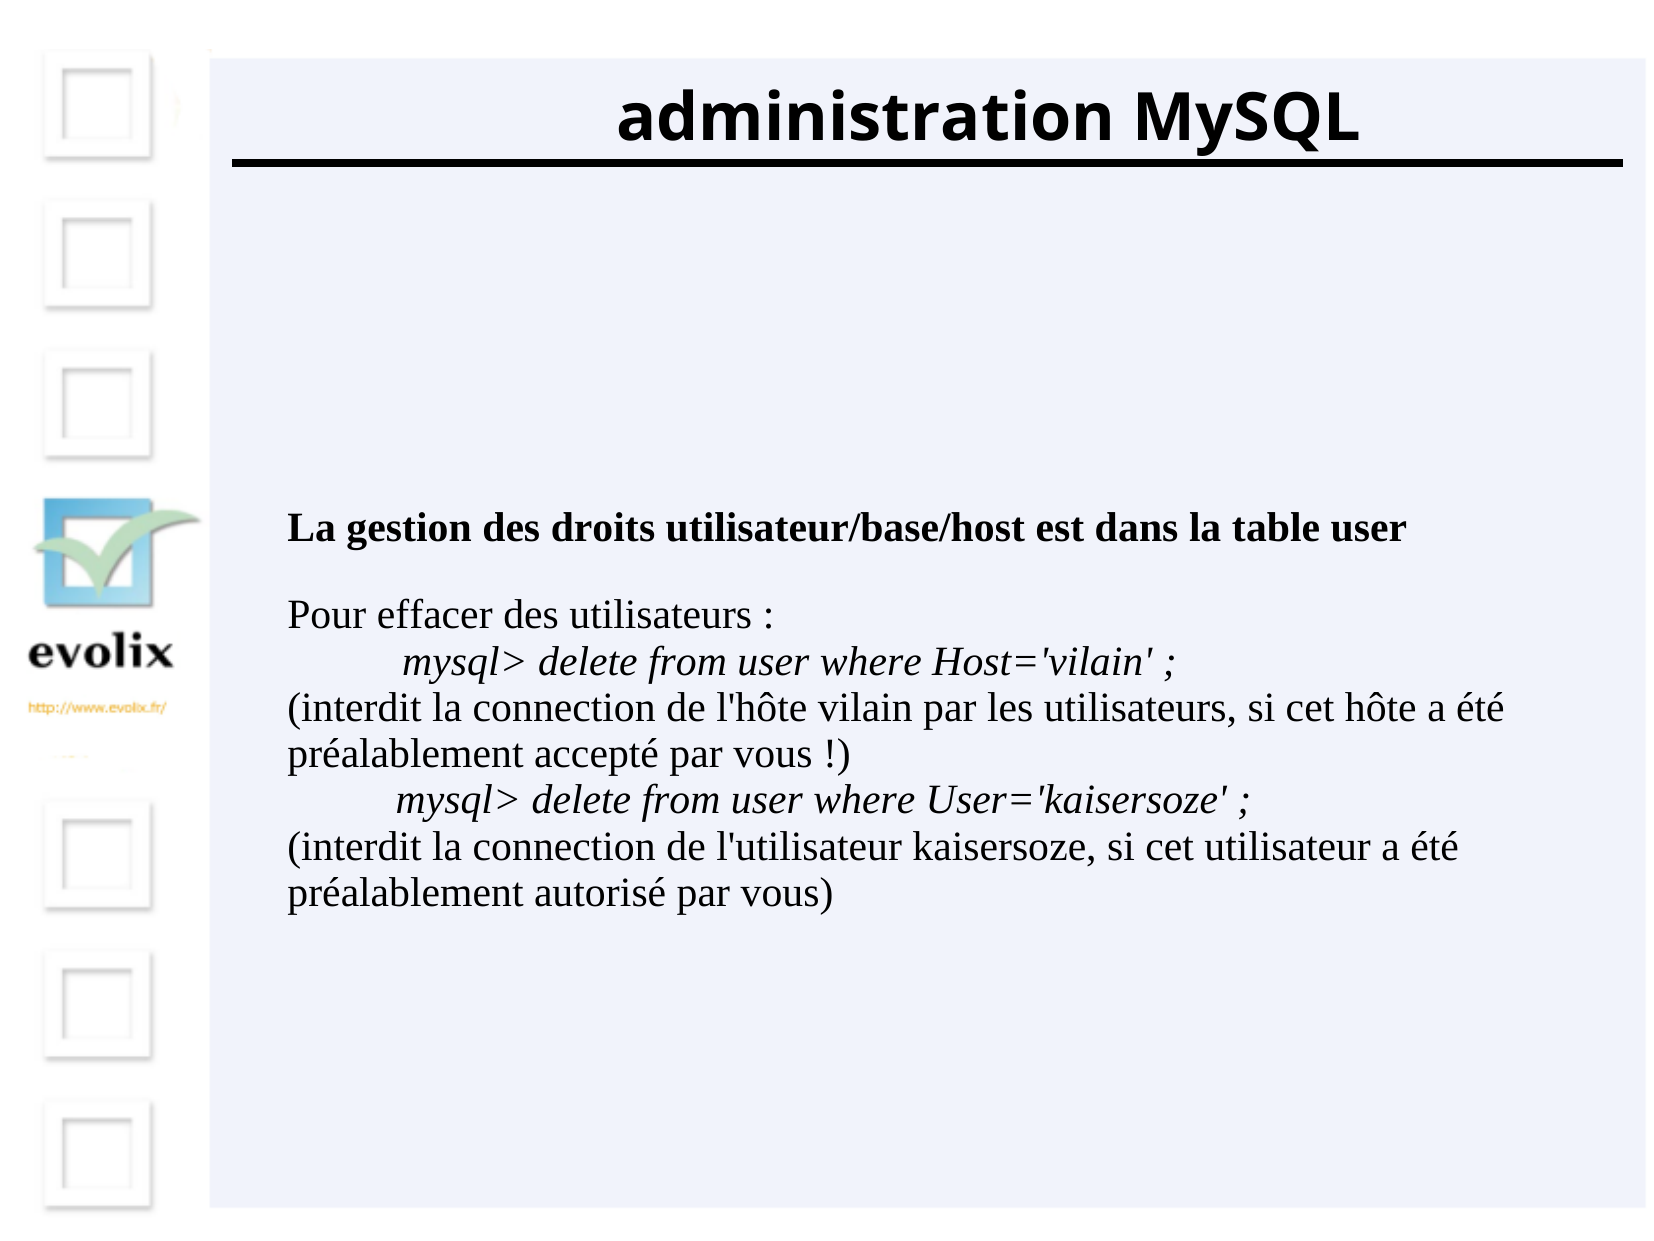

administration MySQL
# La gestion des droits utilisateur/base/host est dans la table user
Pour effacer des utilisateurs :
mysql> delete from user where Host='vilain' ;
(interdit la connection de l'hôte vilain par les utilisateurs, si cet hôte a été préalablement accepté par vous !)
mysql> delete from user where User='kaisersoze' ;
(interdit la connection de l'utilisateur kaisersoze, si cet utilisateur a été préalablement autorisé par vous)